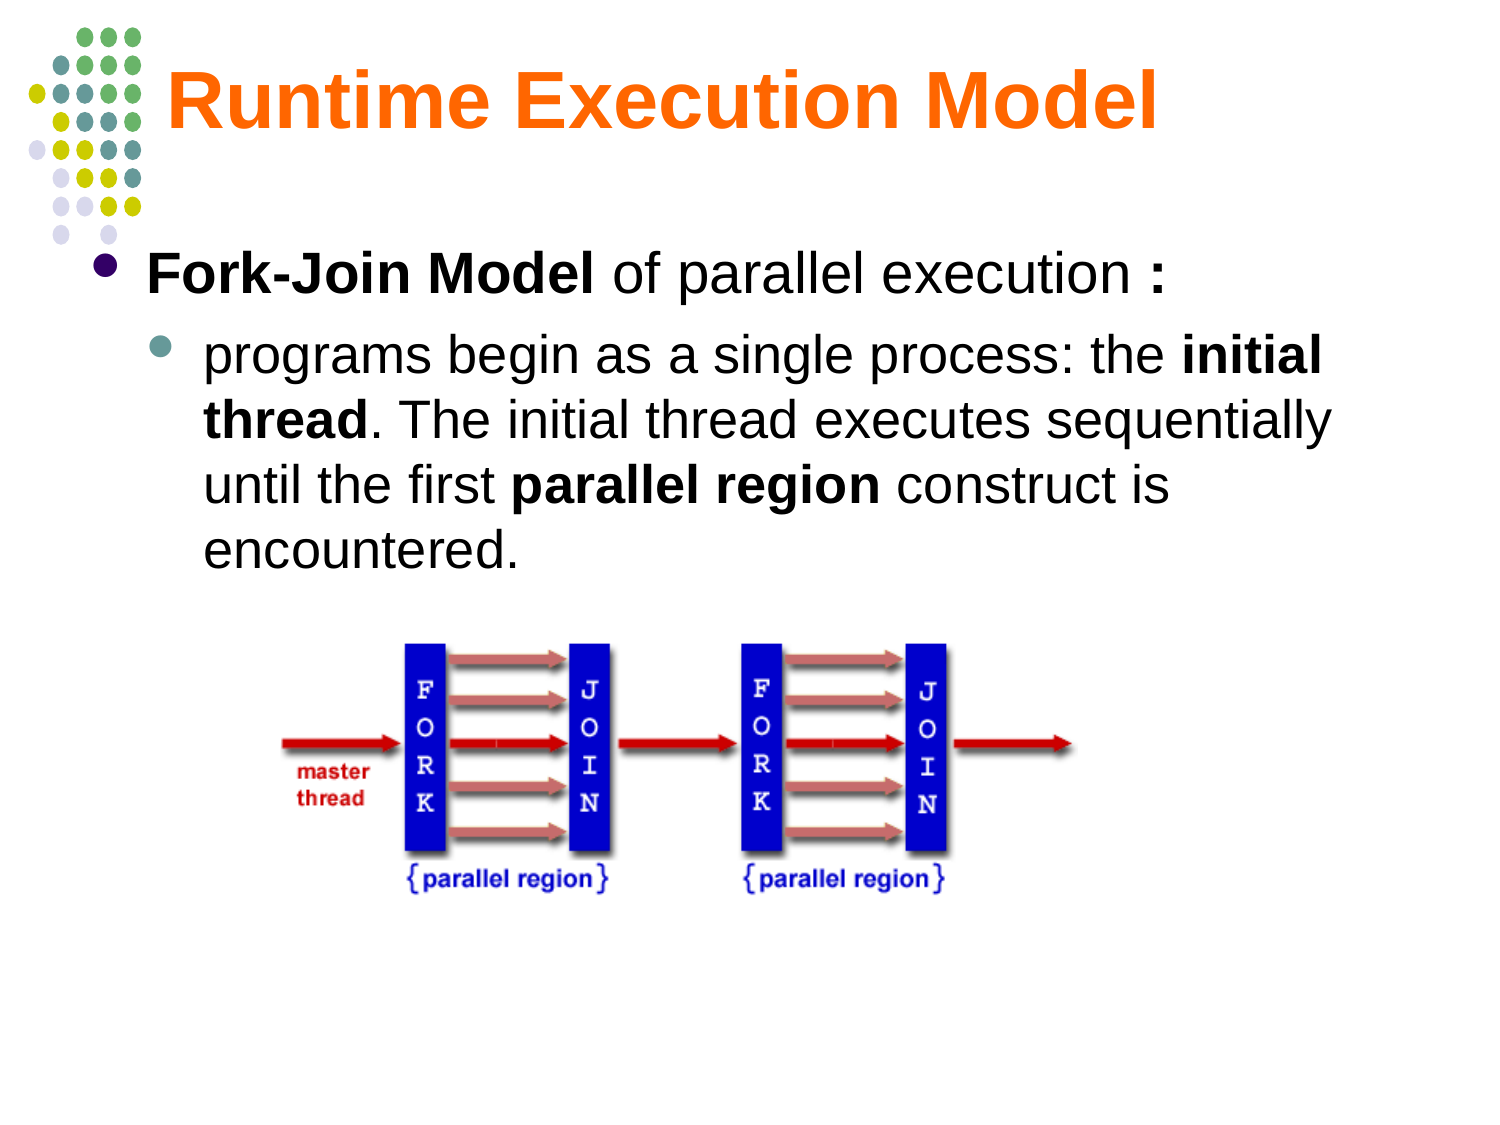

# Runtime Execution Model
Fork-Join Model of parallel execution :
programs begin as a single process: the initial thread. The initial thread executes sequentially until the first parallel region construct is encountered.